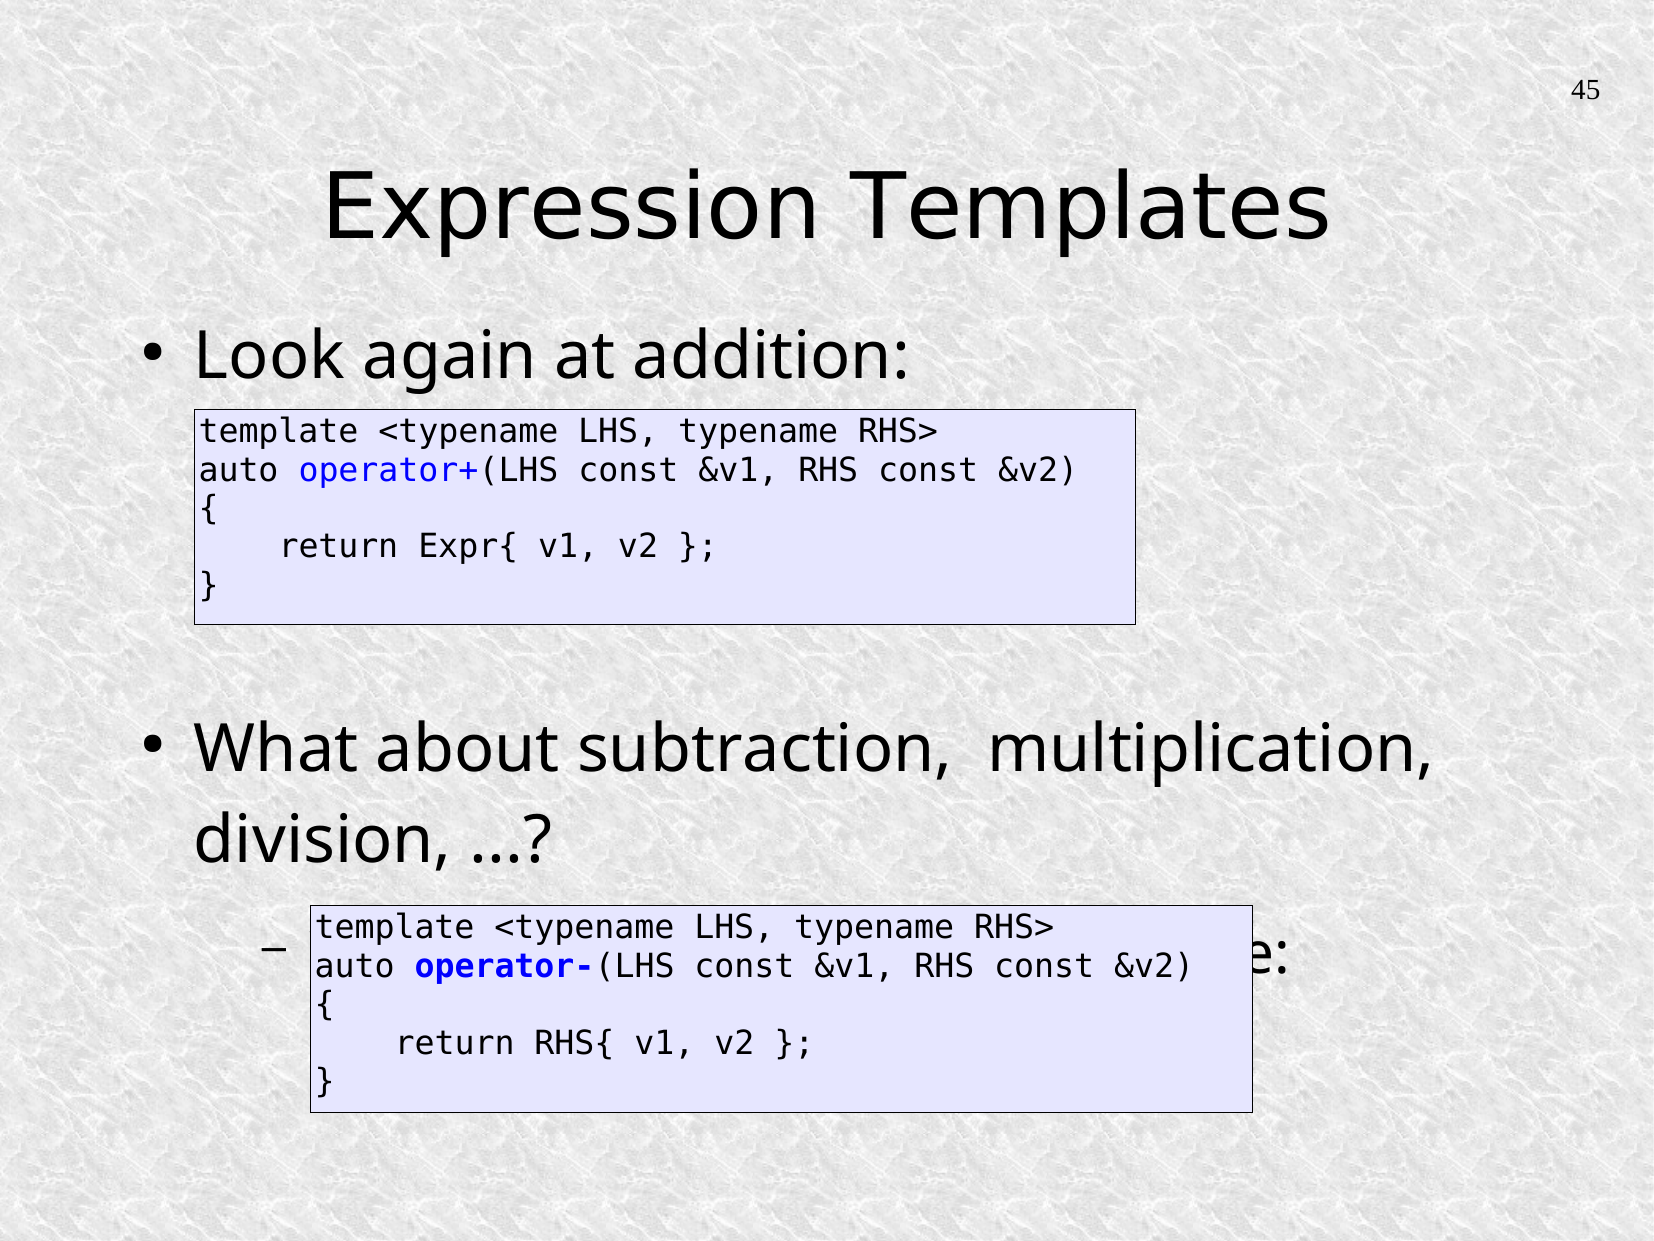

45
# Expression Templates
Look again at addition:
What about subtraction, multiplication, division, ...?
We can define, but not sensibly use:
template <typename LHS, typename RHS>
auto operator+(LHS const &v1, RHS const &v2)
{
 return Expr{ v1, v2 };
}
template <typename LHS, typename RHS>
auto operator-(LHS const &v1, RHS const &v2)
{
 return RHS{ v1, v2 };
}